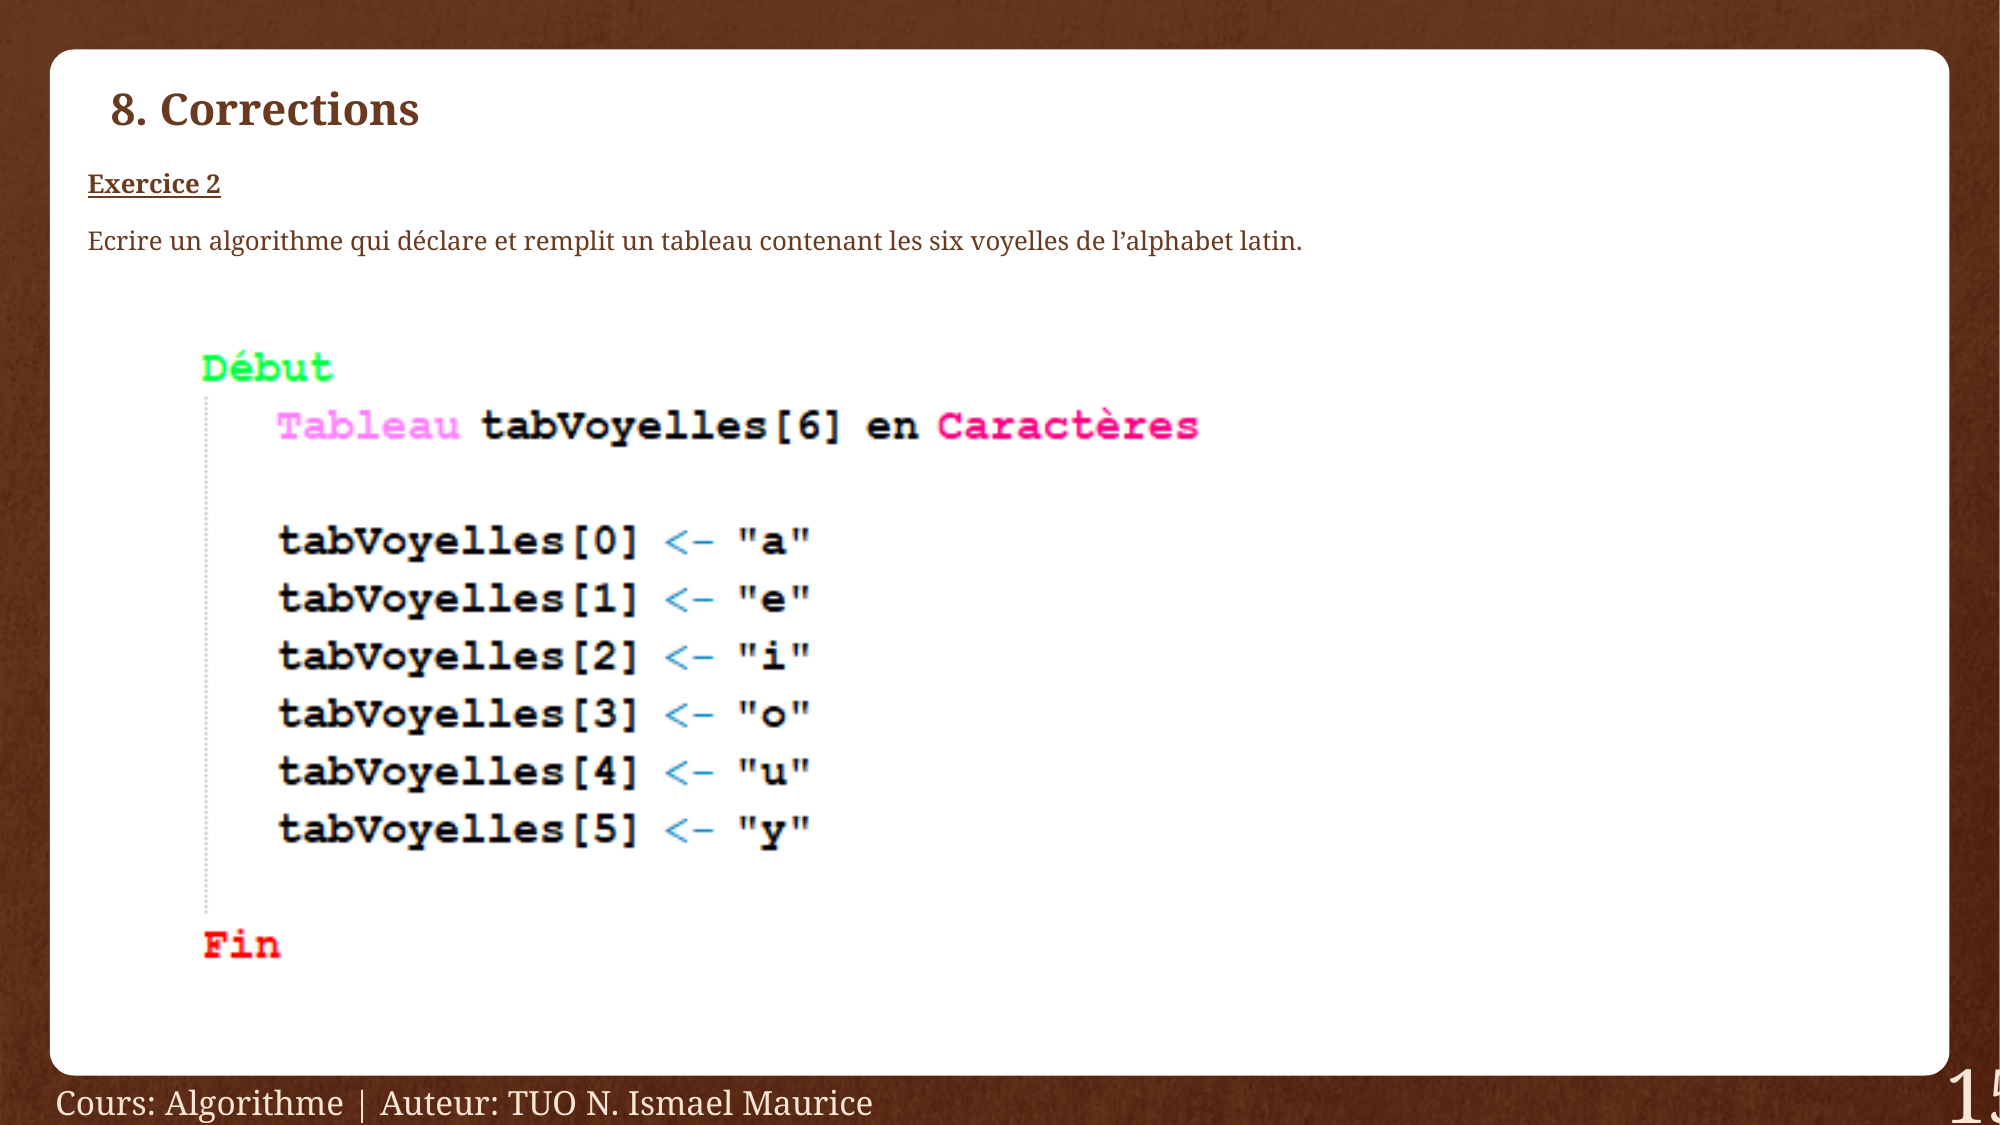

8. Corrections
# Exercice 2
Ecrire un algorithme qui déclare et remplit un tableau contenant les six voyelles de l’alphabet latin.
Cours: Algorithme | Auteur: TUO N. Ismael Maurice